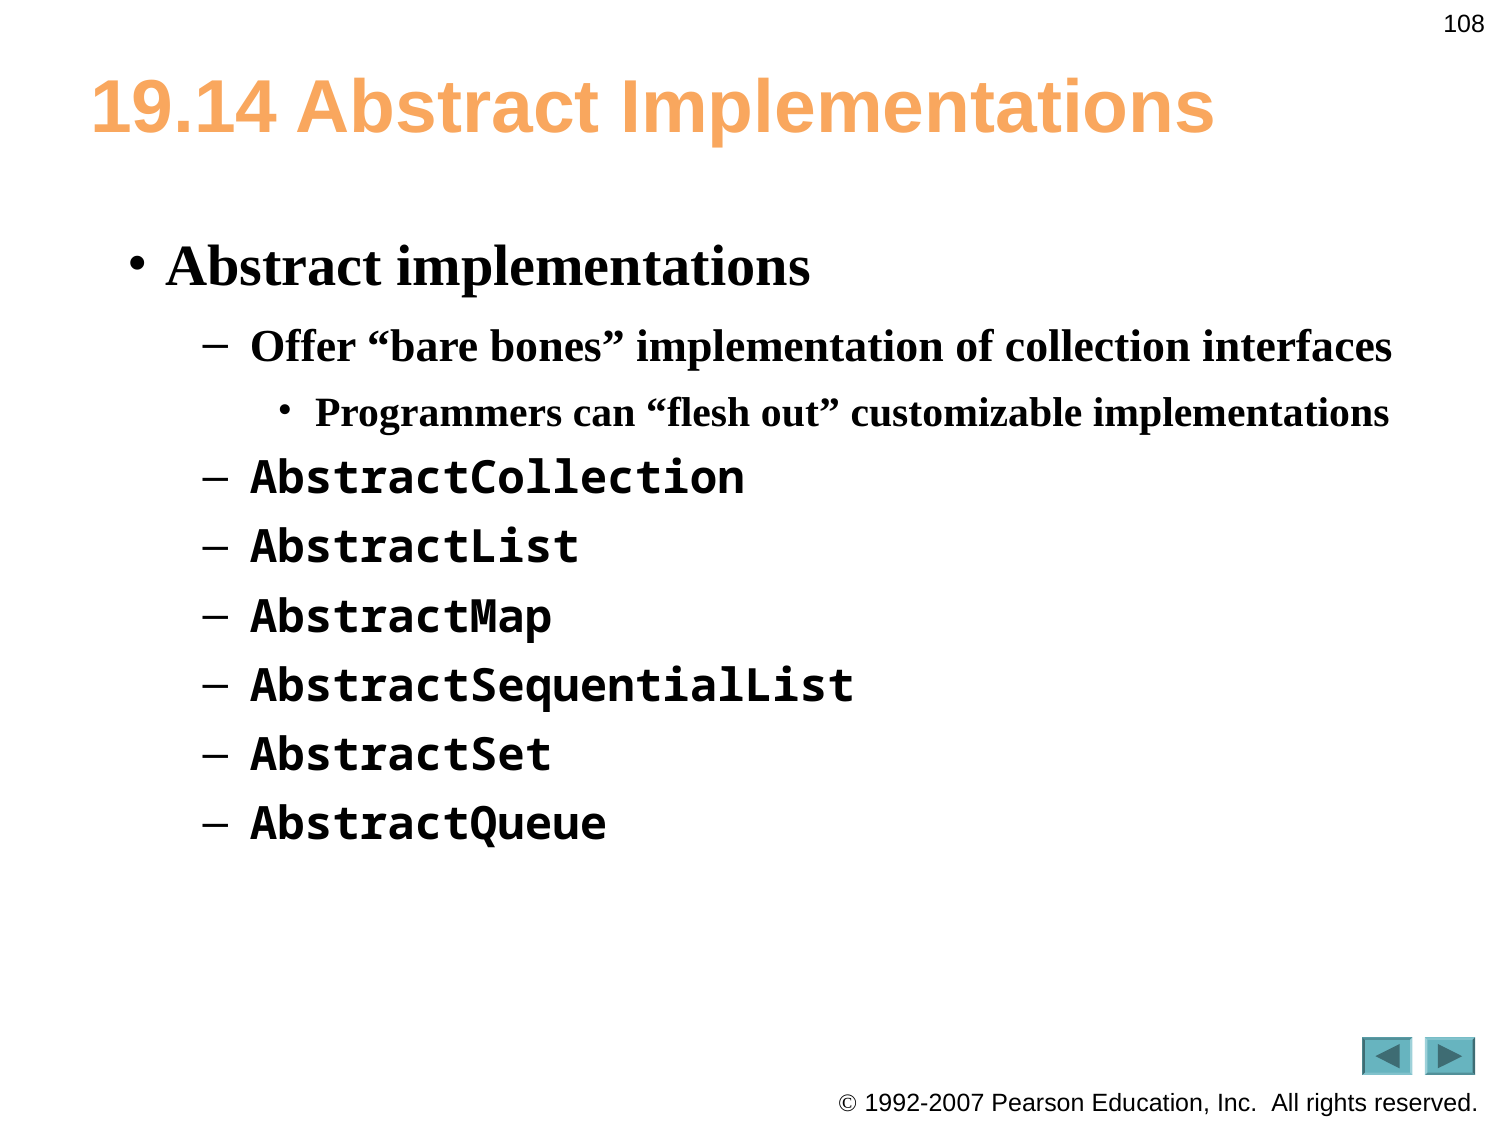

# 19.14 Abstract Implementations
Abstract implementations
Offer “bare bones” implementation of collection interfaces
Programmers can “flesh out” customizable implementations
AbstractCollection
AbstractList
AbstractMap
AbstractSequentialList
AbstractSet
AbstractQueue